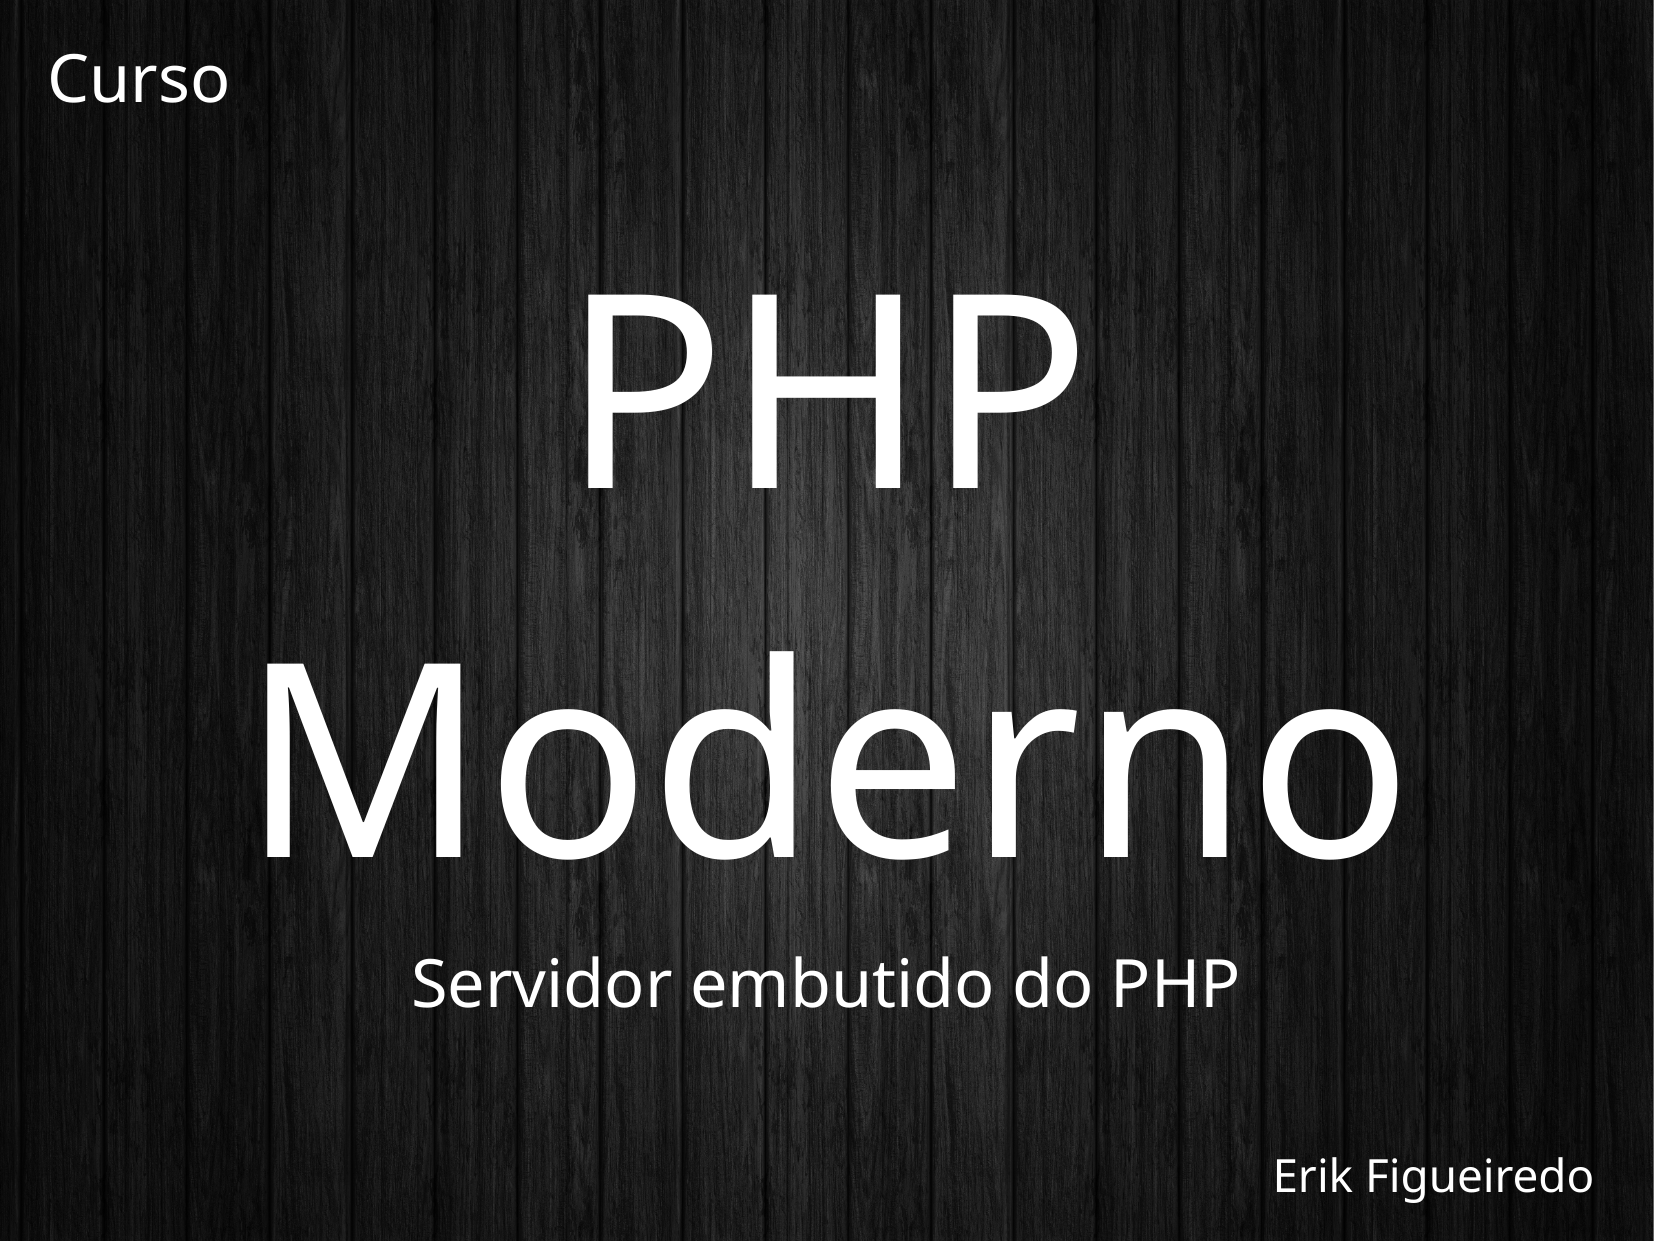

Curso
# PHP Moderno
Servidor embutido do PHP
Erik Figueiredo